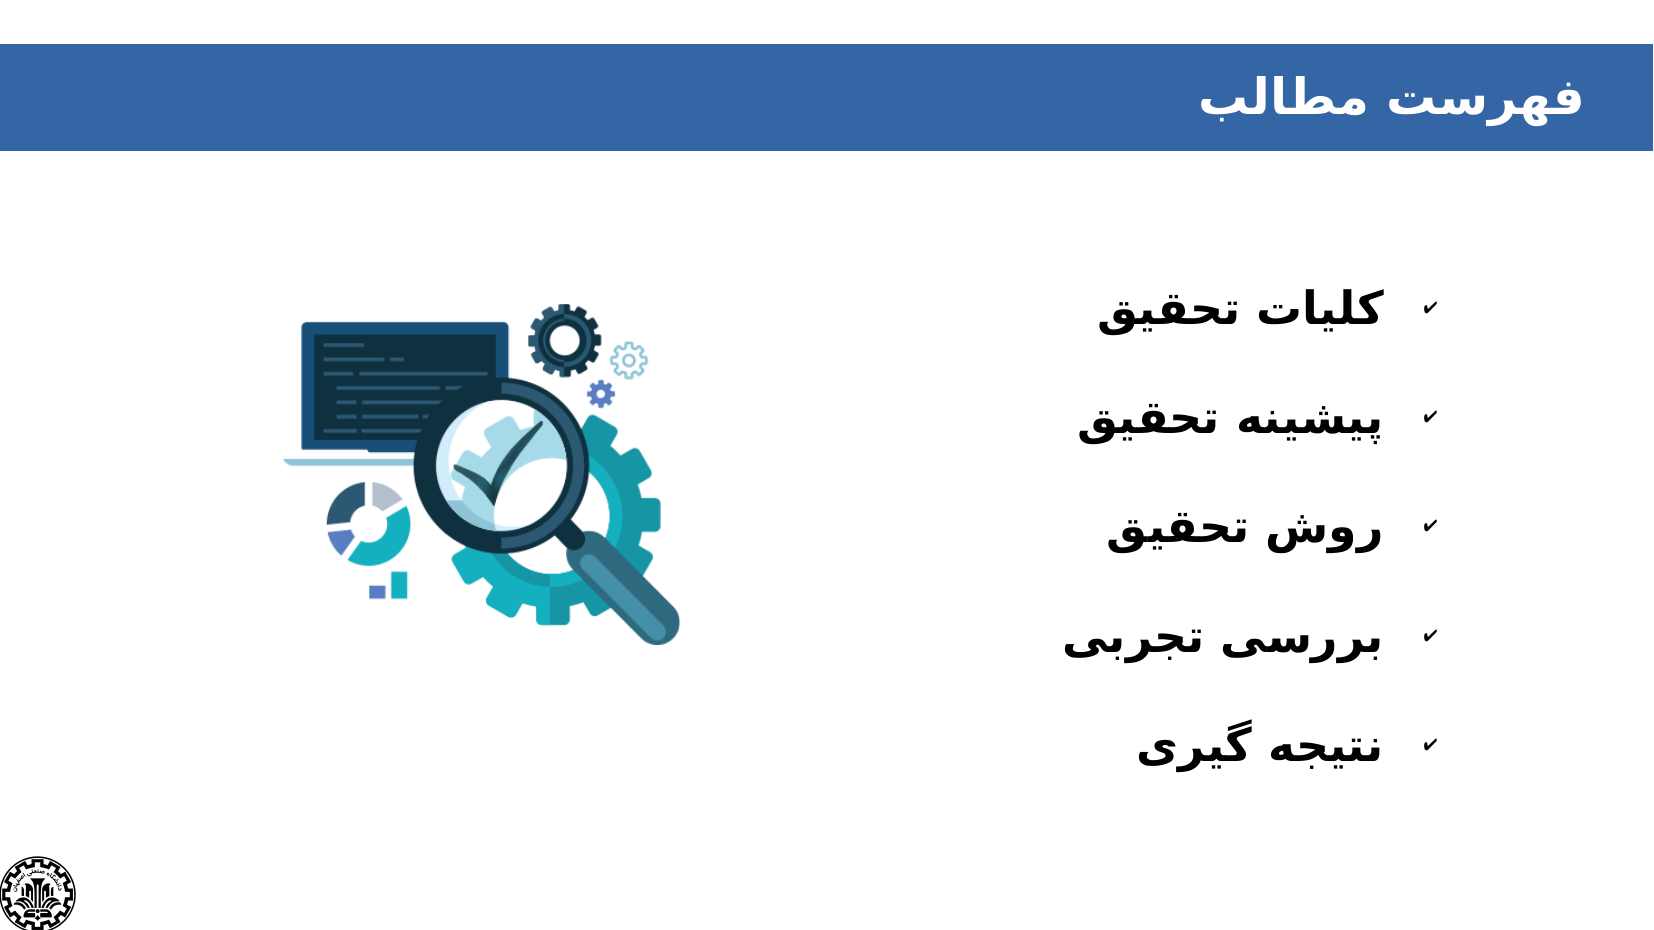

فهرست مطالب
# کلیات تحقیق
پیشینه تحقیق
روش تحقیق
بررسی تجربی
نتیجه گیری